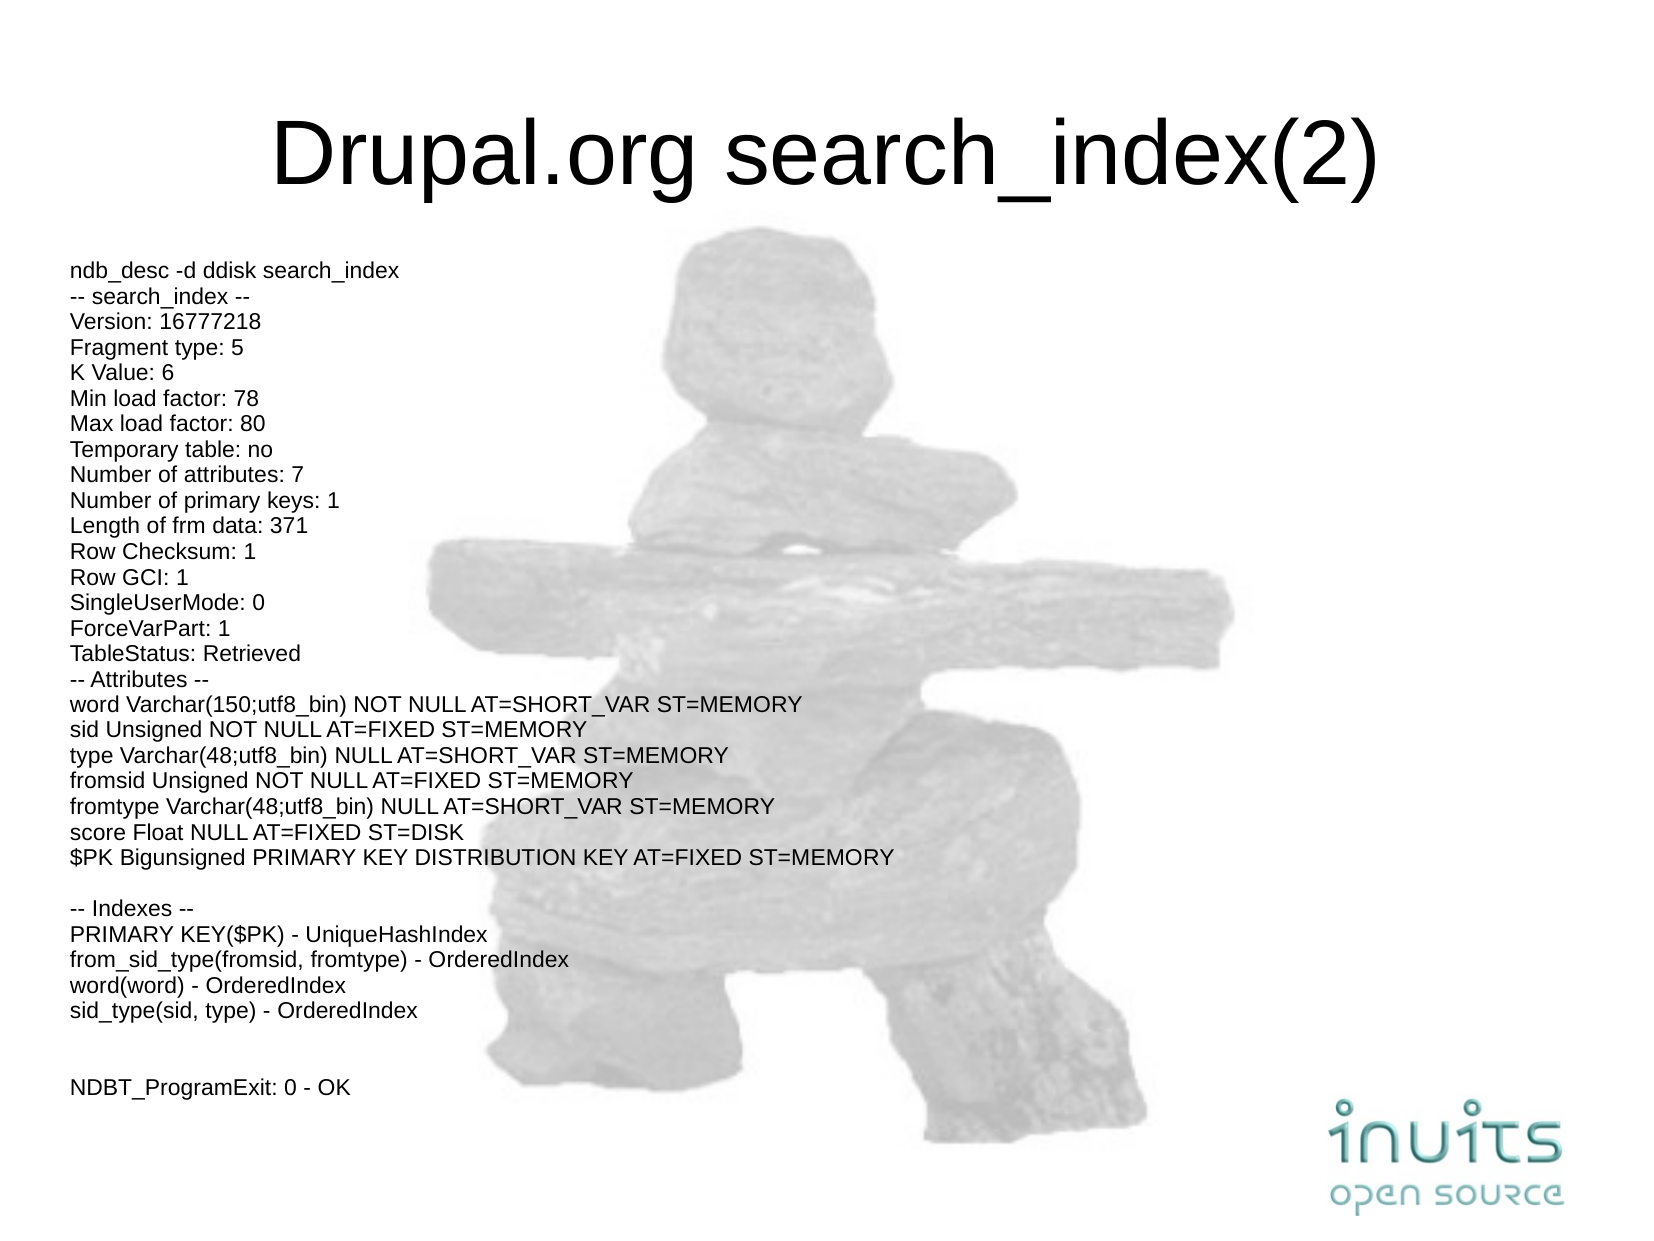

# Drupal.org search_index(2)
ndb_desc -d ddisk search_index
-- search_index --
Version: 16777218
Fragment type: 5
K Value: 6
Min load factor: 78
Max load factor: 80
Temporary table: no
Number of attributes: 7
Number of primary keys: 1
Length of frm data: 371
Row Checksum: 1
Row GCI: 1
SingleUserMode: 0
ForceVarPart: 1
TableStatus: Retrieved
-- Attributes --
word Varchar(150;utf8_bin) NOT NULL AT=SHORT_VAR ST=MEMORY
sid Unsigned NOT NULL AT=FIXED ST=MEMORY
type Varchar(48;utf8_bin) NULL AT=SHORT_VAR ST=MEMORY
fromsid Unsigned NOT NULL AT=FIXED ST=MEMORY
fromtype Varchar(48;utf8_bin) NULL AT=SHORT_VAR ST=MEMORY
score Float NULL AT=FIXED ST=DISK
$PK Bigunsigned PRIMARY KEY DISTRIBUTION KEY AT=FIXED ST=MEMORY
-- Indexes --
PRIMARY KEY($PK) - UniqueHashIndex
from_sid_type(fromsid, fromtype) - OrderedIndex
word(word) - OrderedIndex
sid_type(sid, type) - OrderedIndex
NDBT_ProgramExit: 0 - OK